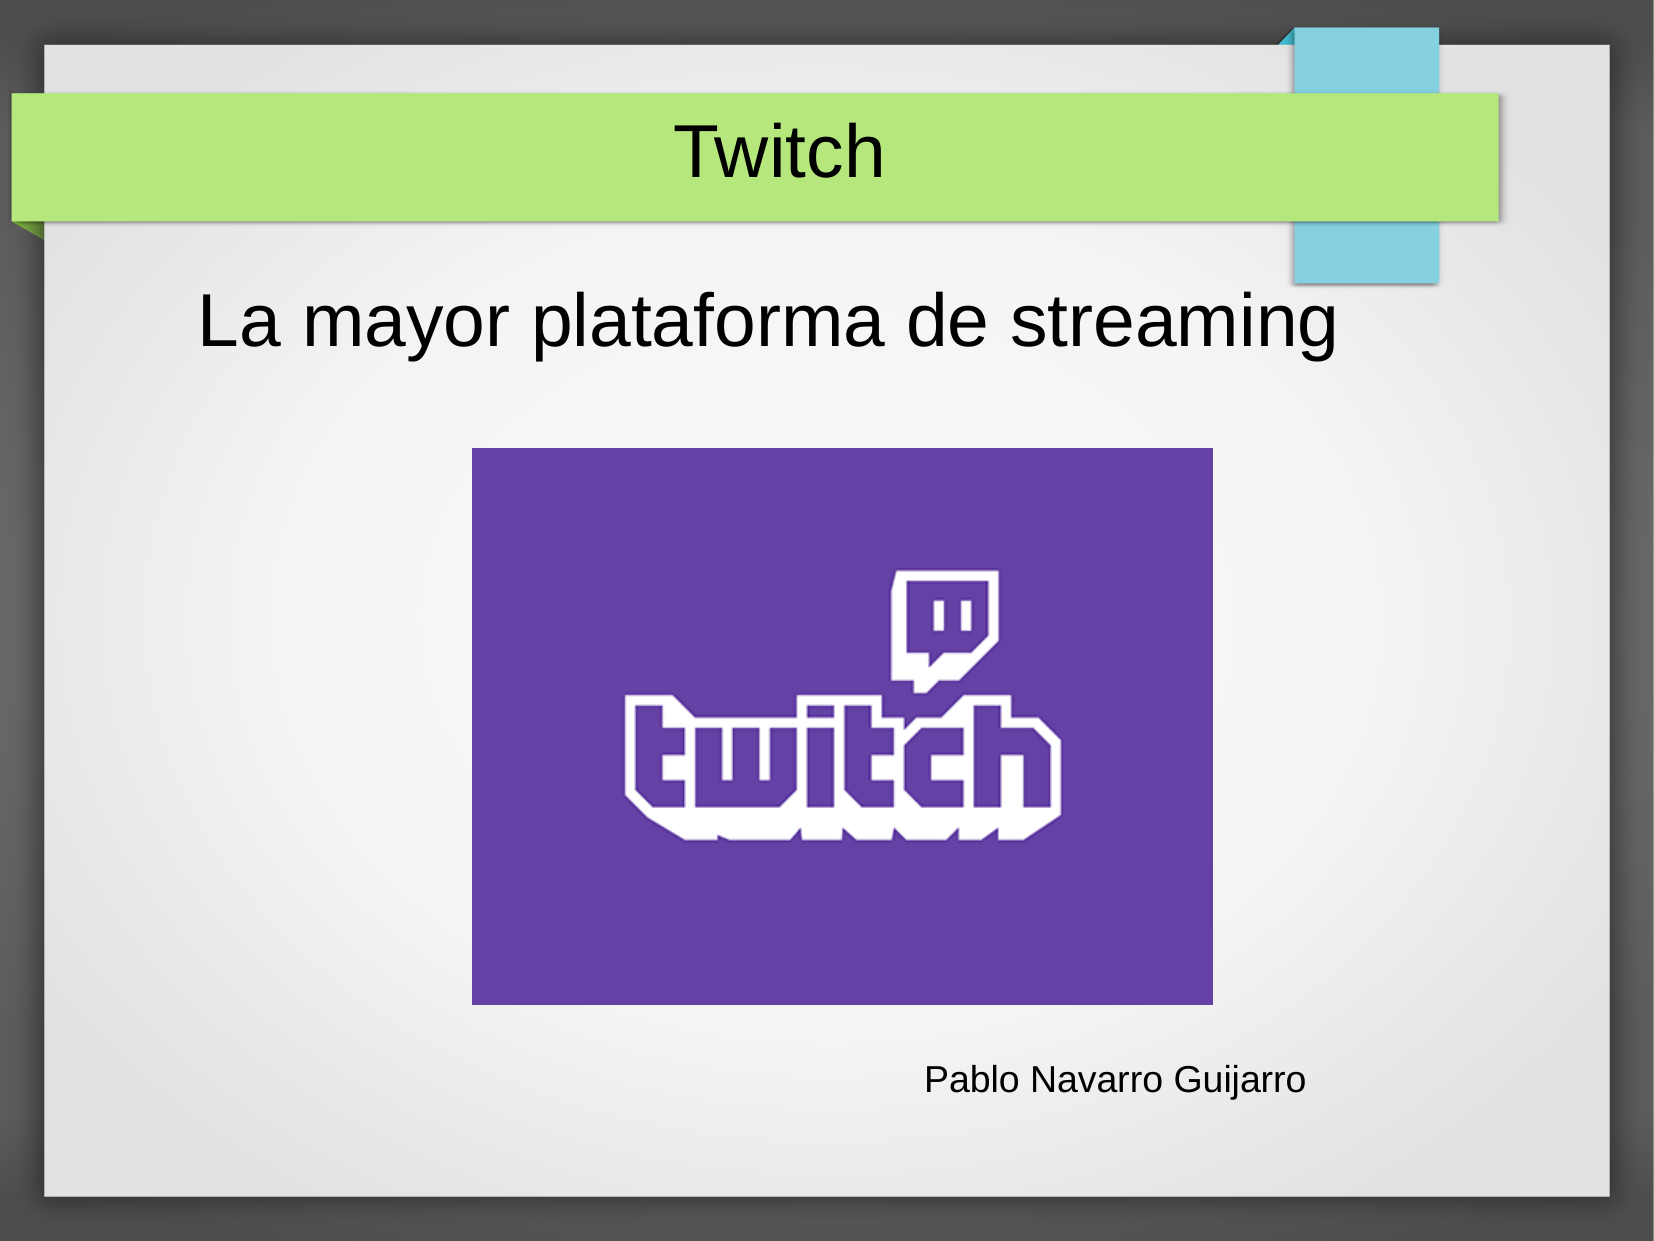

# Twitch La mayor plataforma de streaming
Pablo Navarro Guijarro